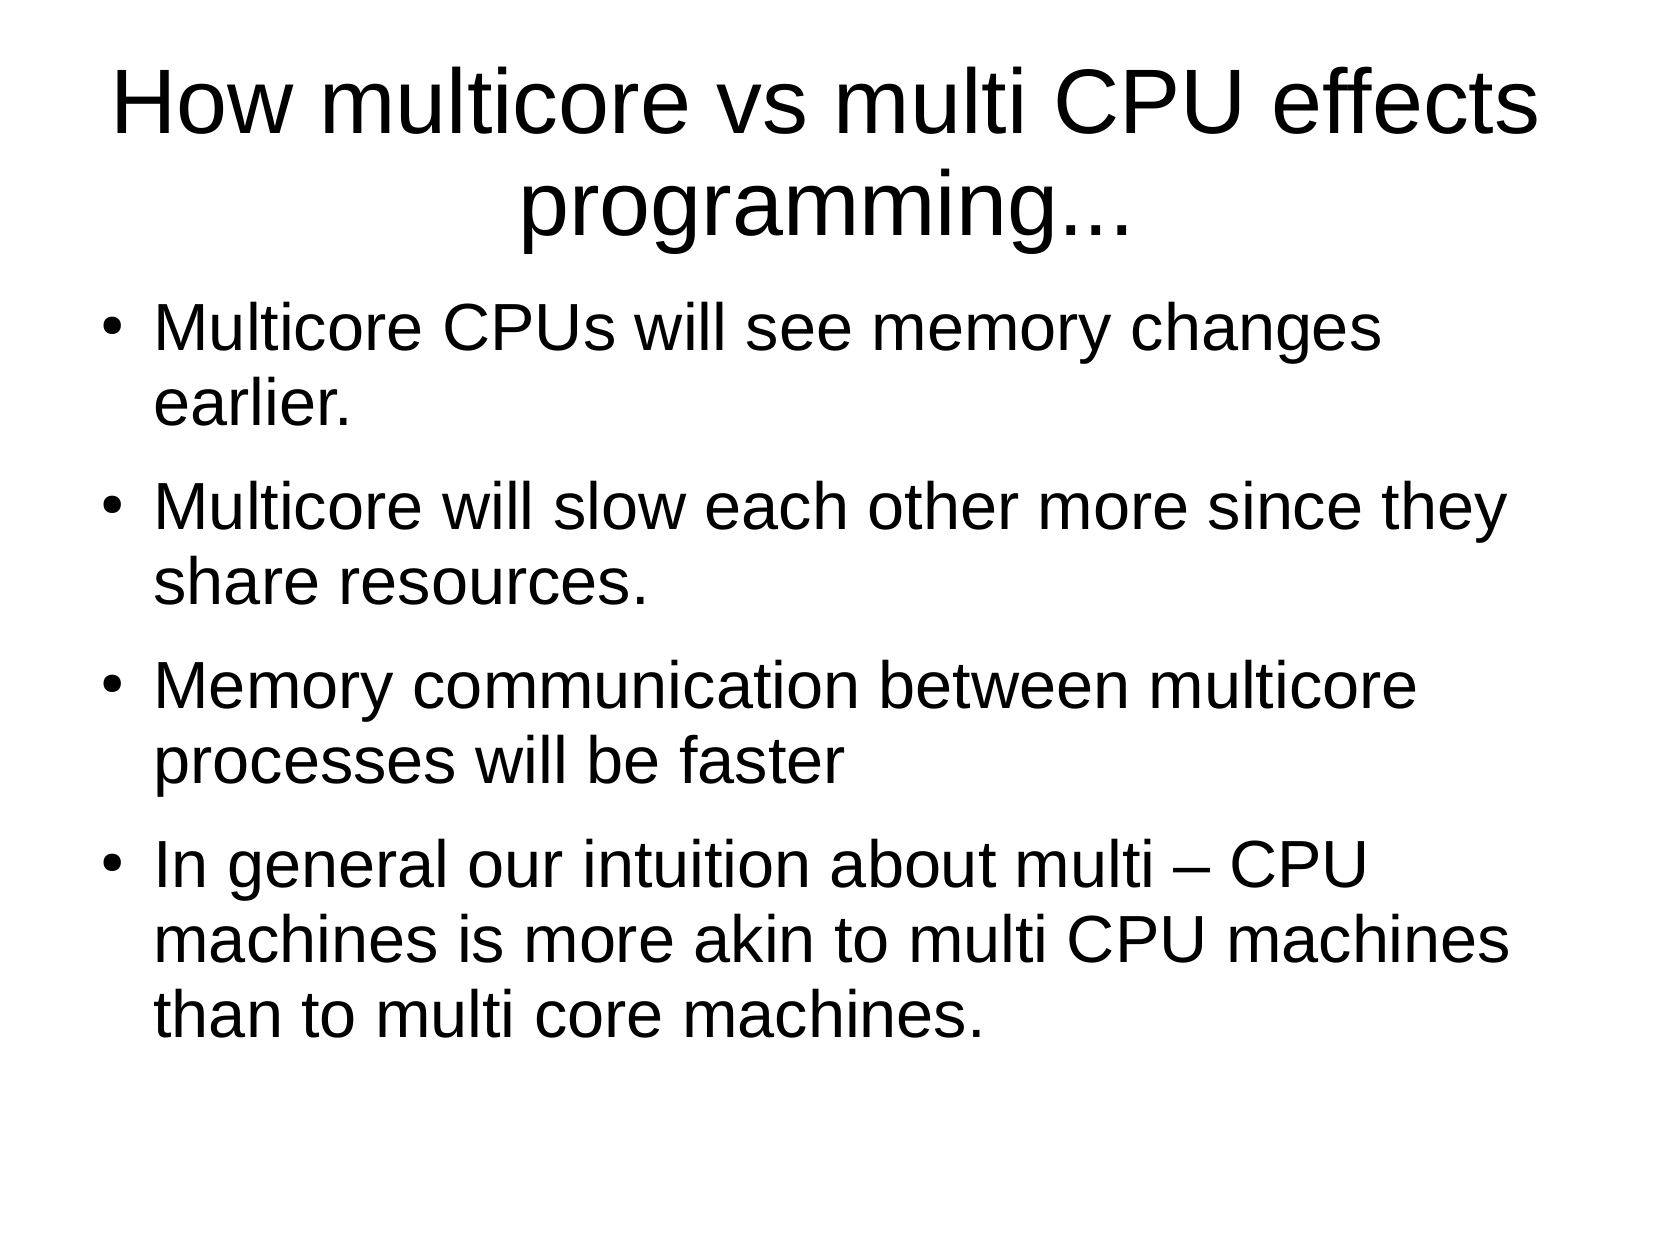

# How multicore vs multi CPU effects programming...
Multicore CPUs will see memory changes earlier.
Multicore will slow each other more since they share resources.
Memory communication between multicore processes will be faster
In general our intuition about multi – CPU machines is more akin to multi CPU machines than to multi core machines.